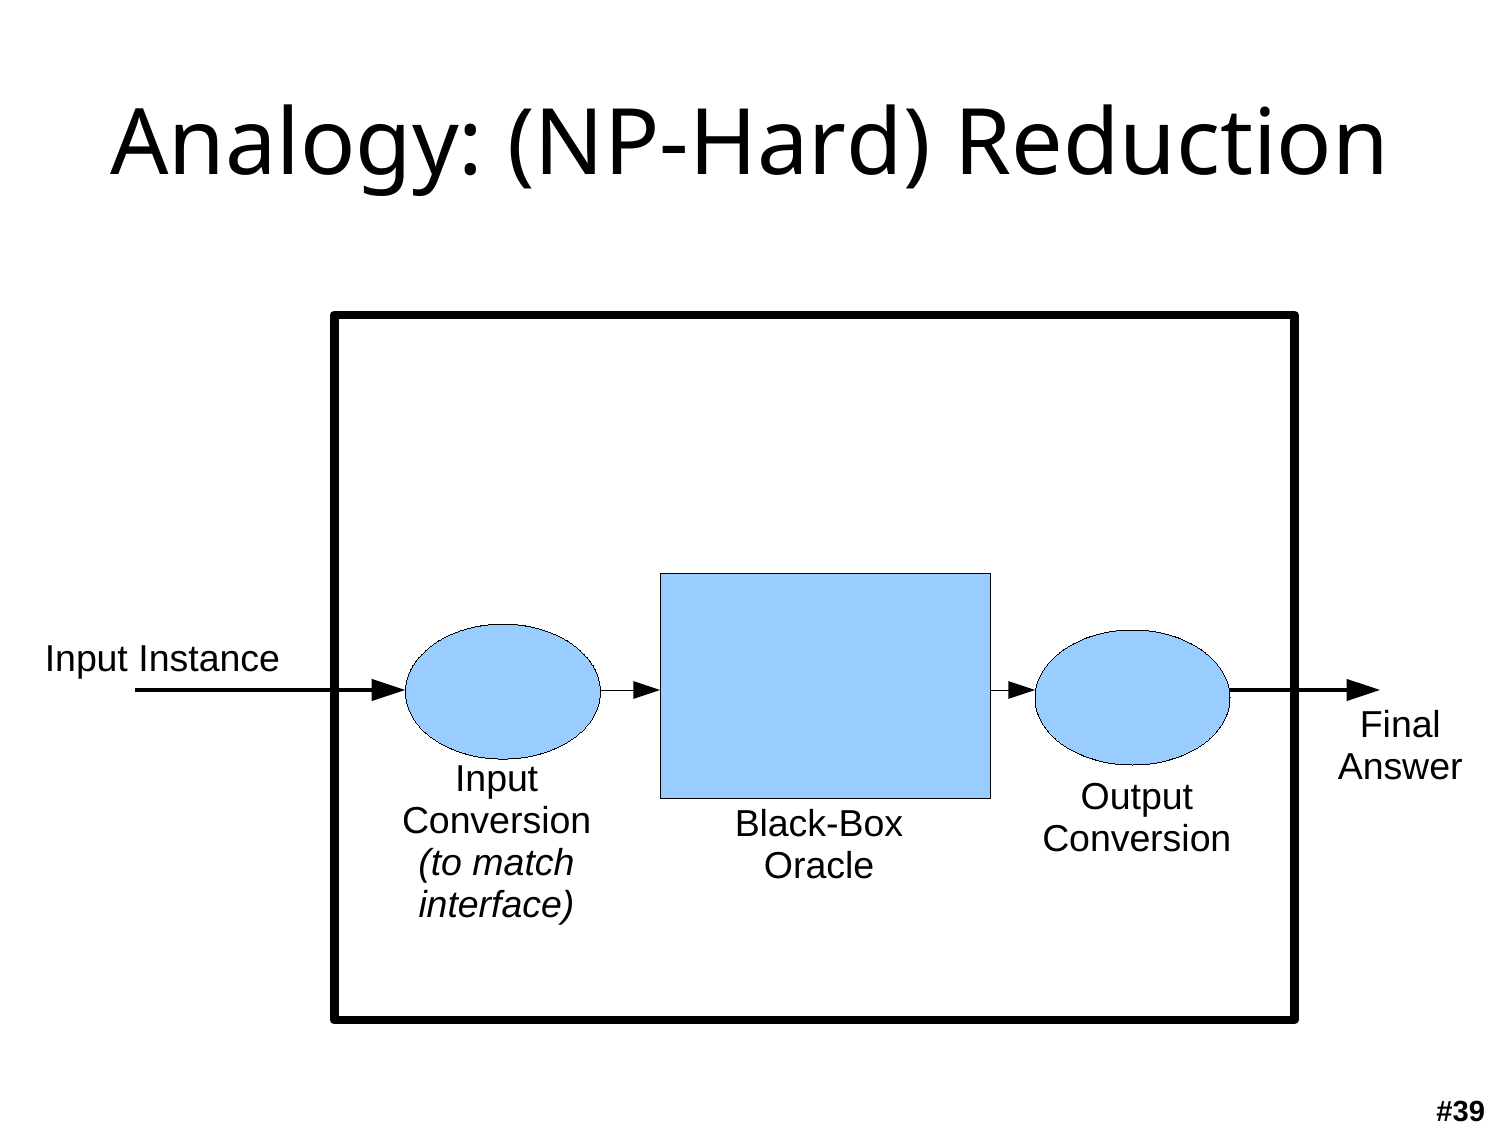

# Analogy: (NP-Hard) Reduction
Input Instance
Final
Answer
Input
Conversion
(to match
interface)
Output
Conversion
Black-Box
Oracle
39